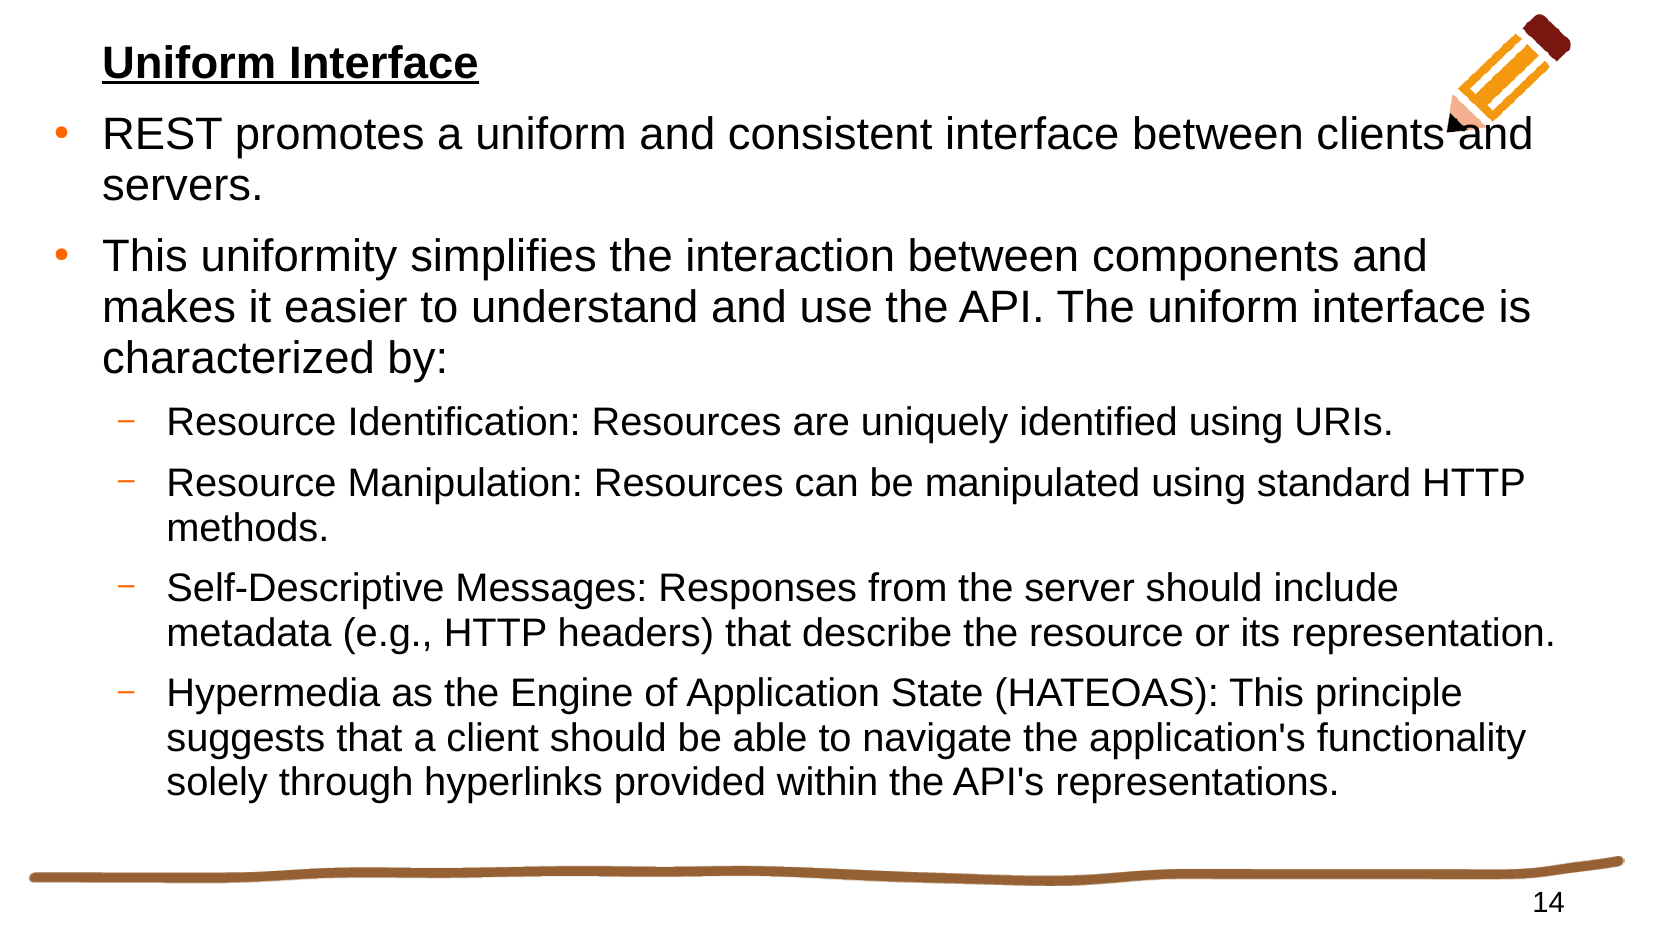

# Uniform Interface
REST promotes a uniform and consistent interface between clients and servers.
This uniformity simplifies the interaction between components and makes it easier to understand and use the API. The uniform interface is characterized by:
Resource Identification: Resources are uniquely identified using URIs.
Resource Manipulation: Resources can be manipulated using standard HTTP methods.
Self-Descriptive Messages: Responses from the server should include metadata (e.g., HTTP headers) that describe the resource or its representation.
Hypermedia as the Engine of Application State (HATEOAS): This principle suggests that a client should be able to navigate the application's functionality solely through hyperlinks provided within the API's representations.
14